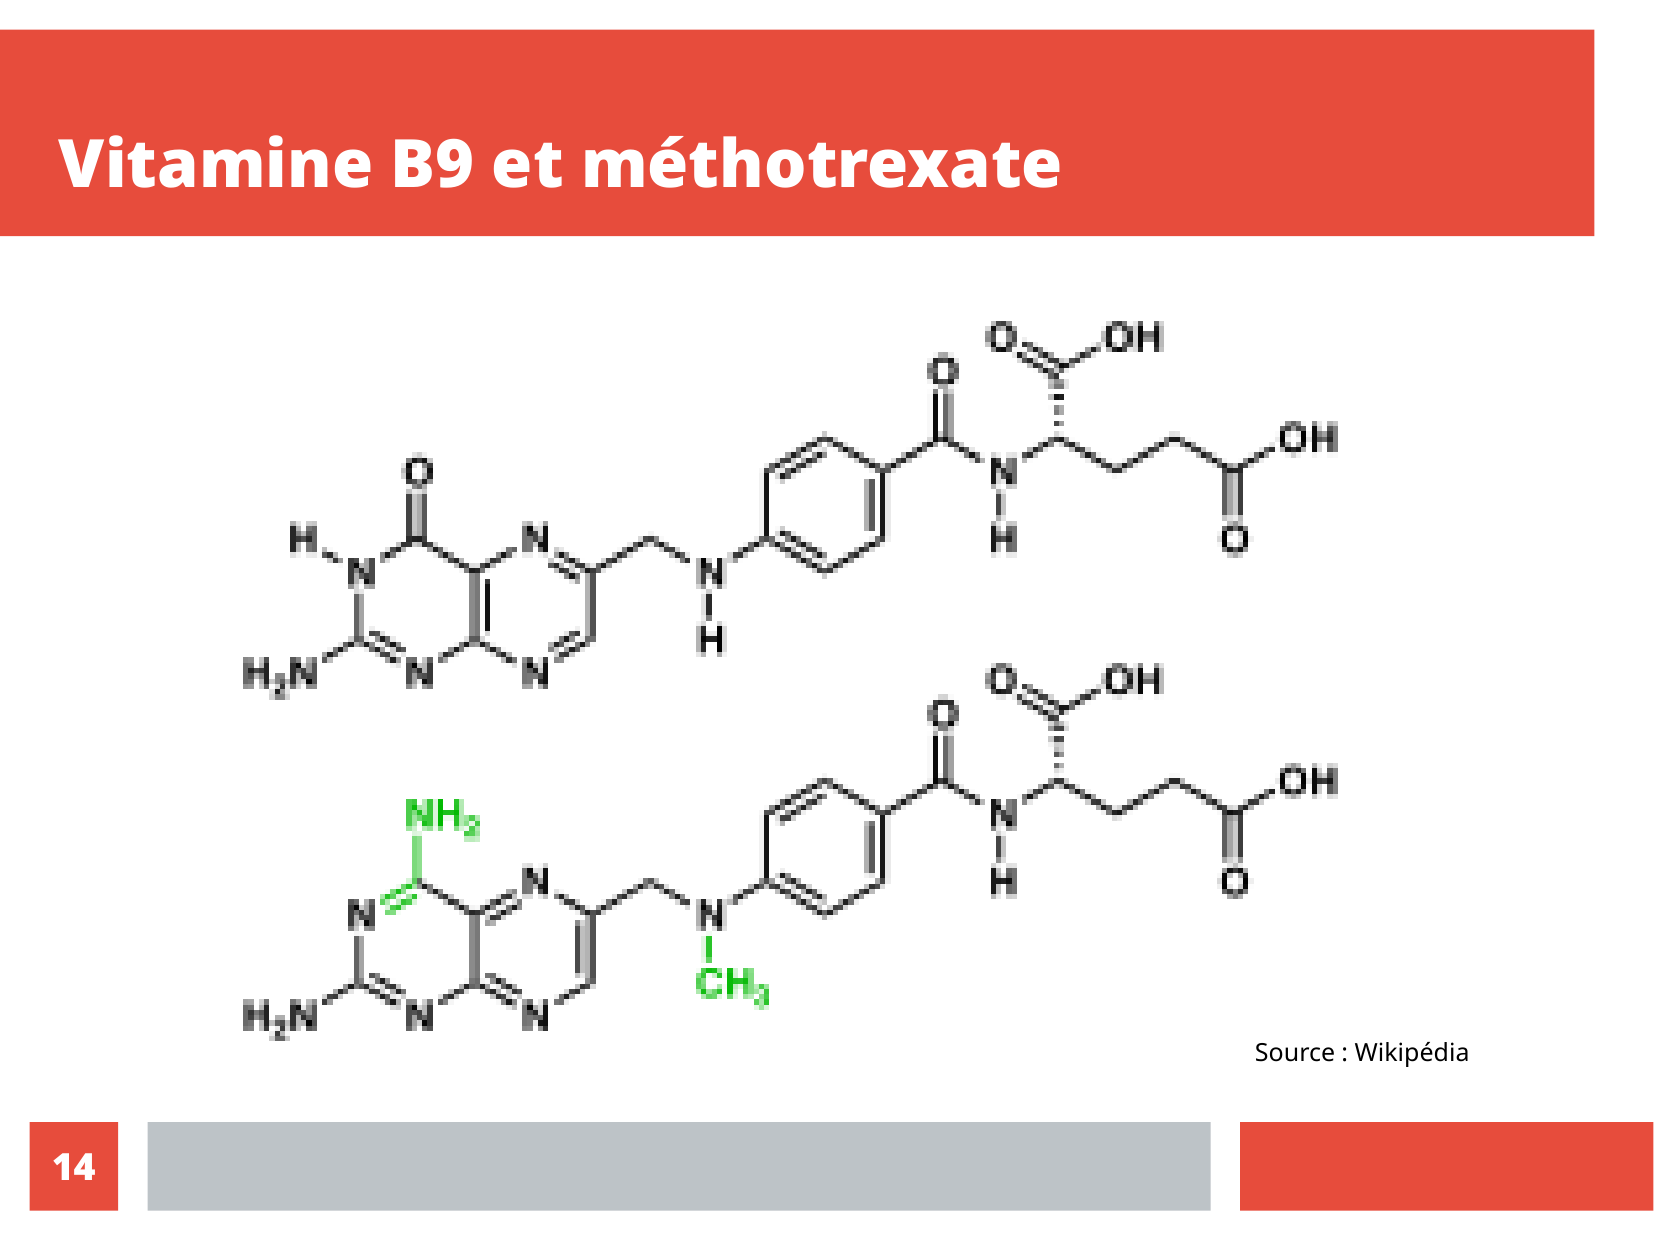

# Vitamine B9 et méthotrexate
Source : Wikipédia
14